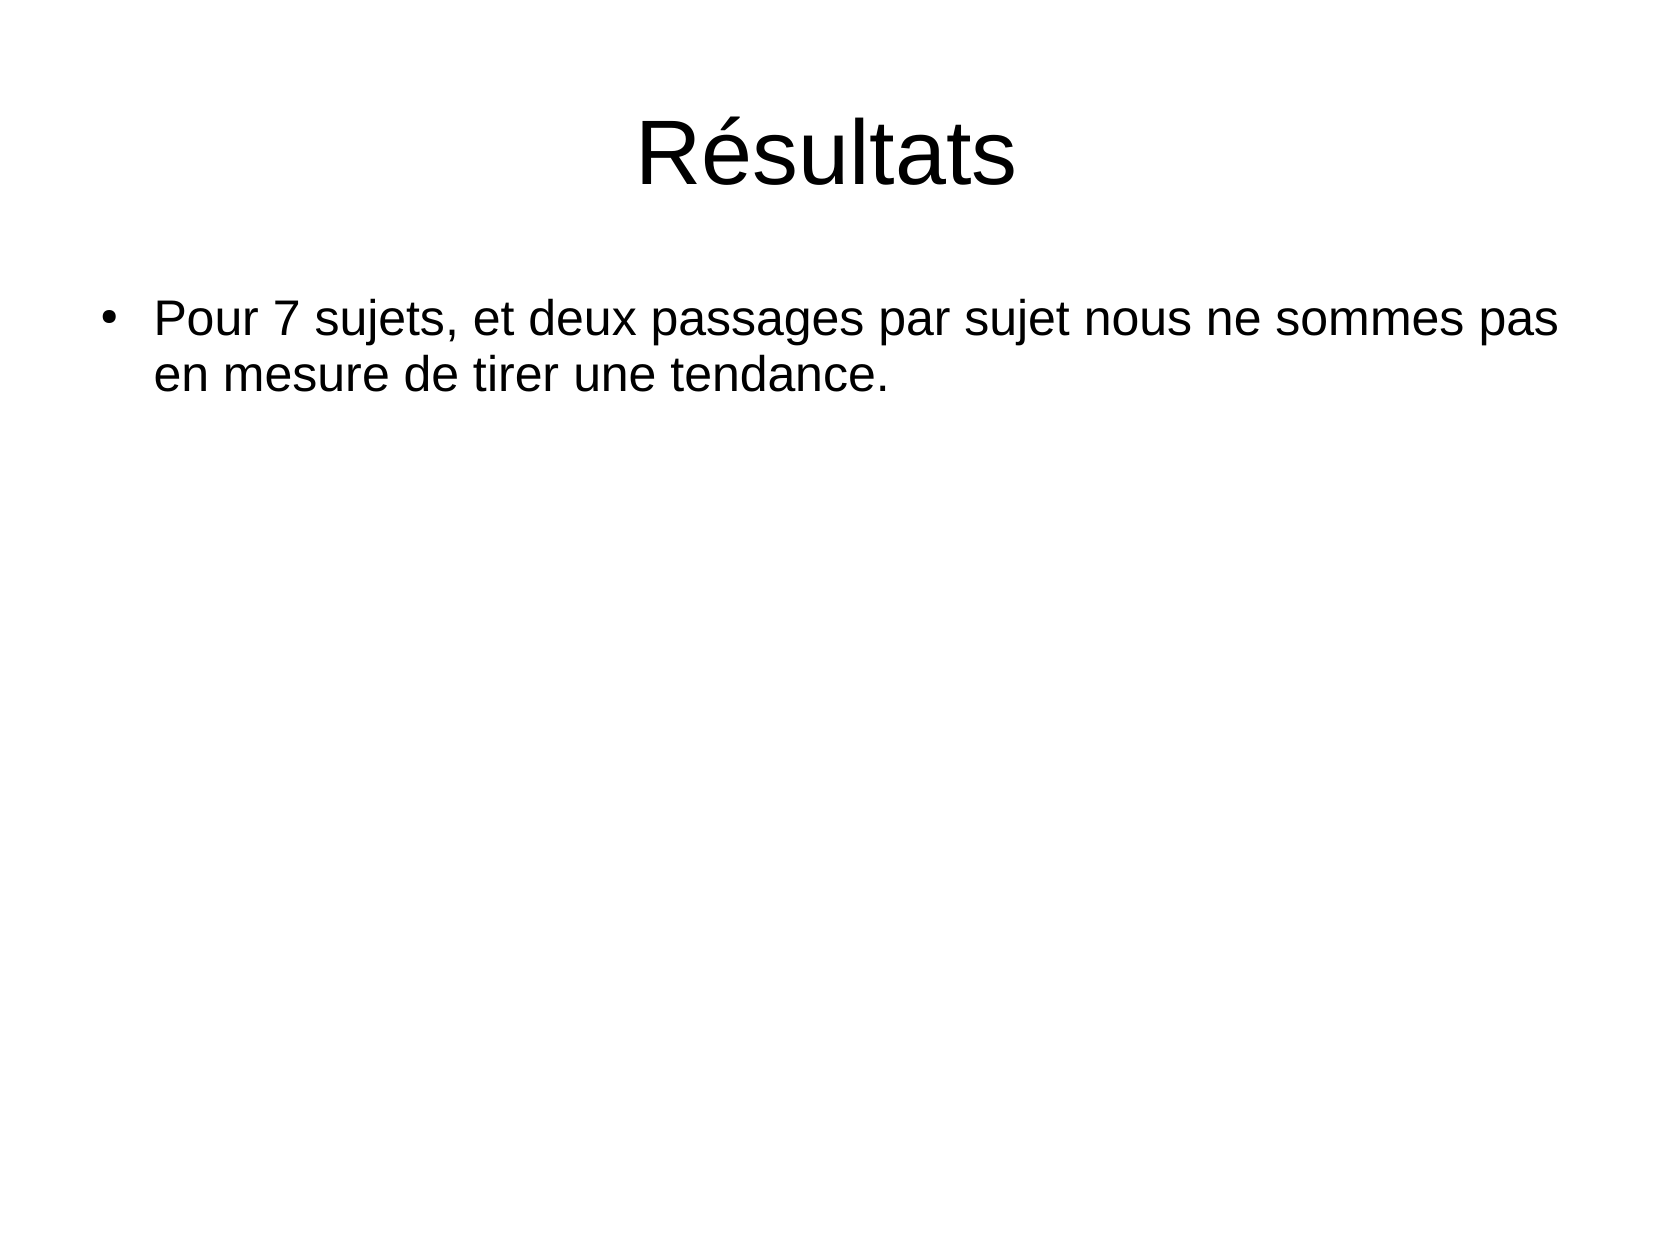

# Résultats
Pour 7 sujets, et deux passages par sujet nous ne sommes pas en mesure de tirer une tendance.